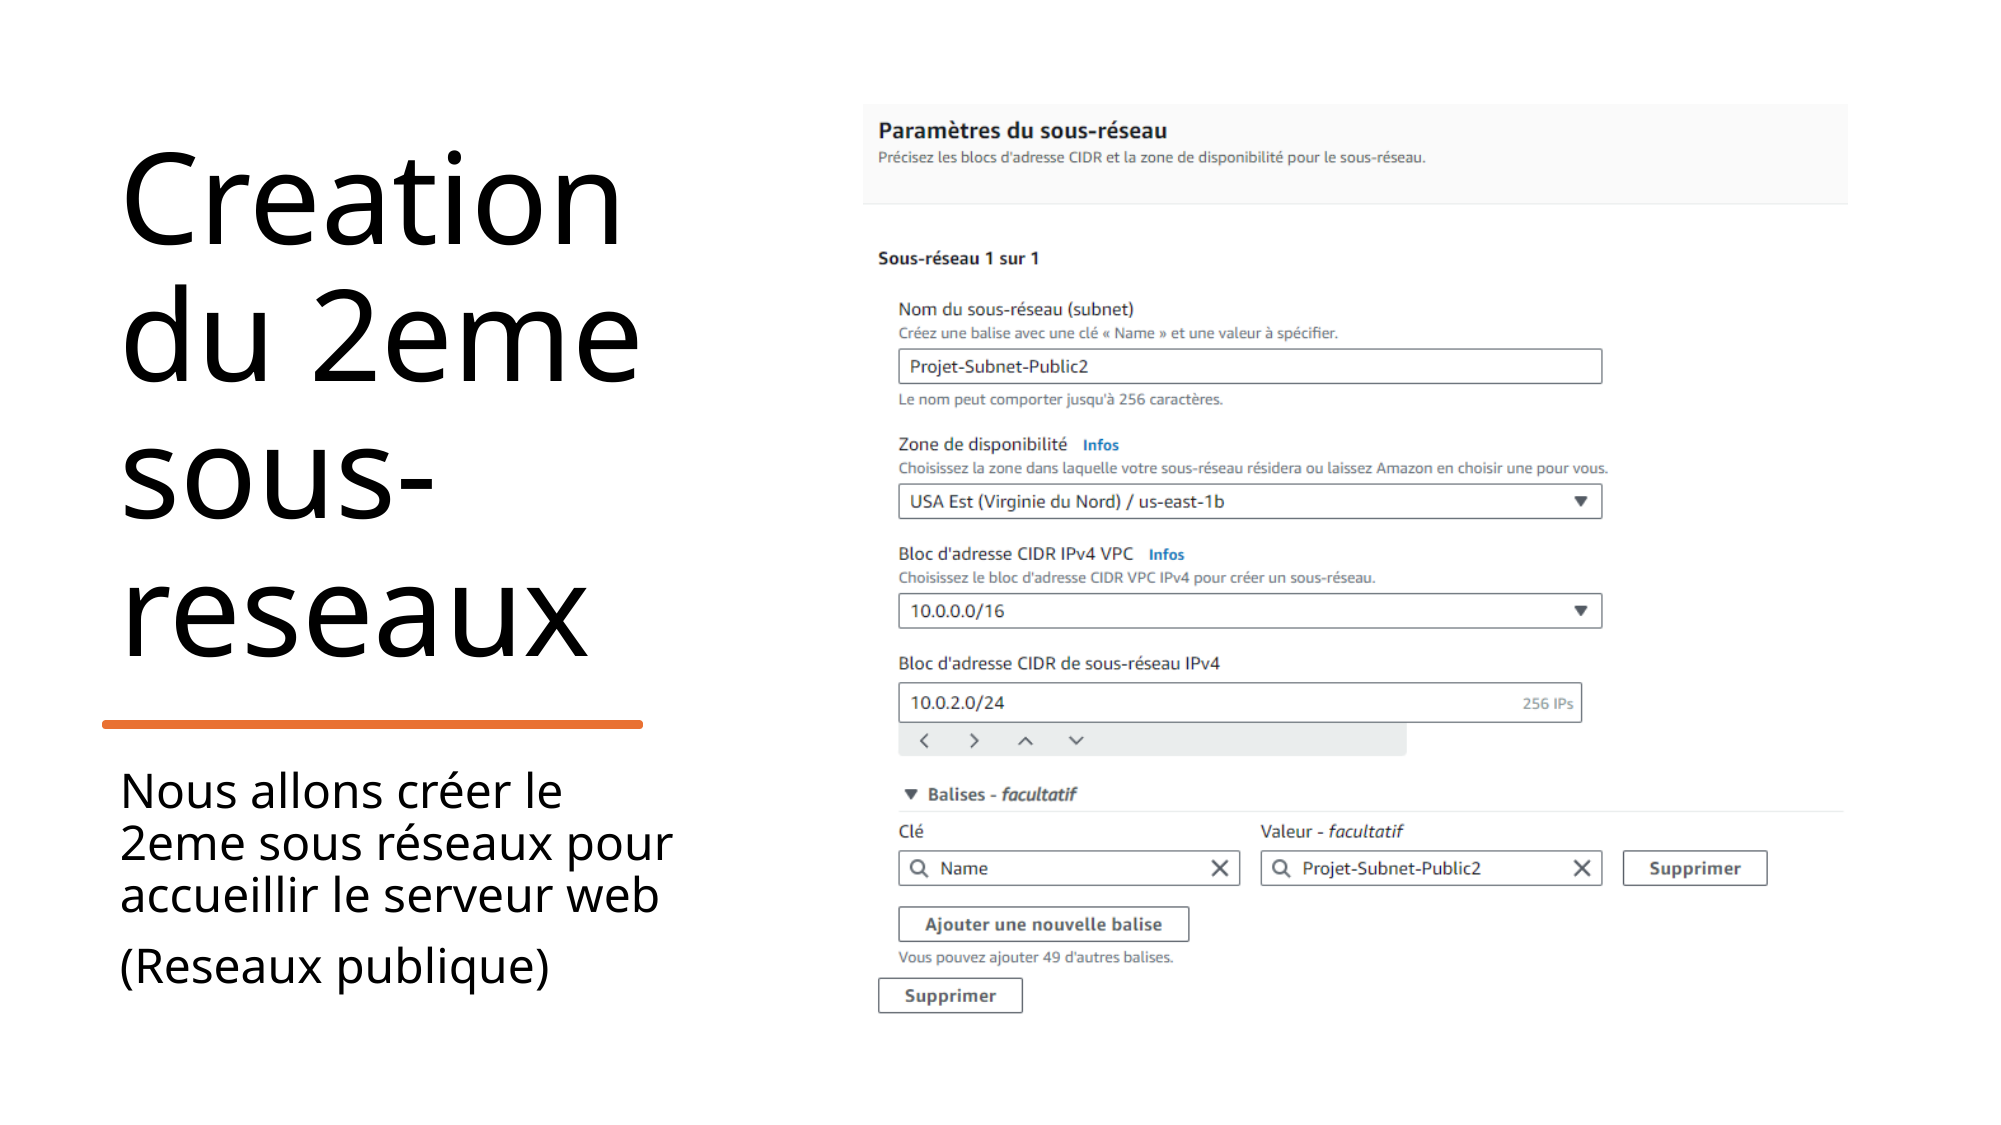

# Creation du 2eme sous-reseaux
Nous allons créer le 2eme sous réseaux pour accueillir le serveur web
(Reseaux publique)